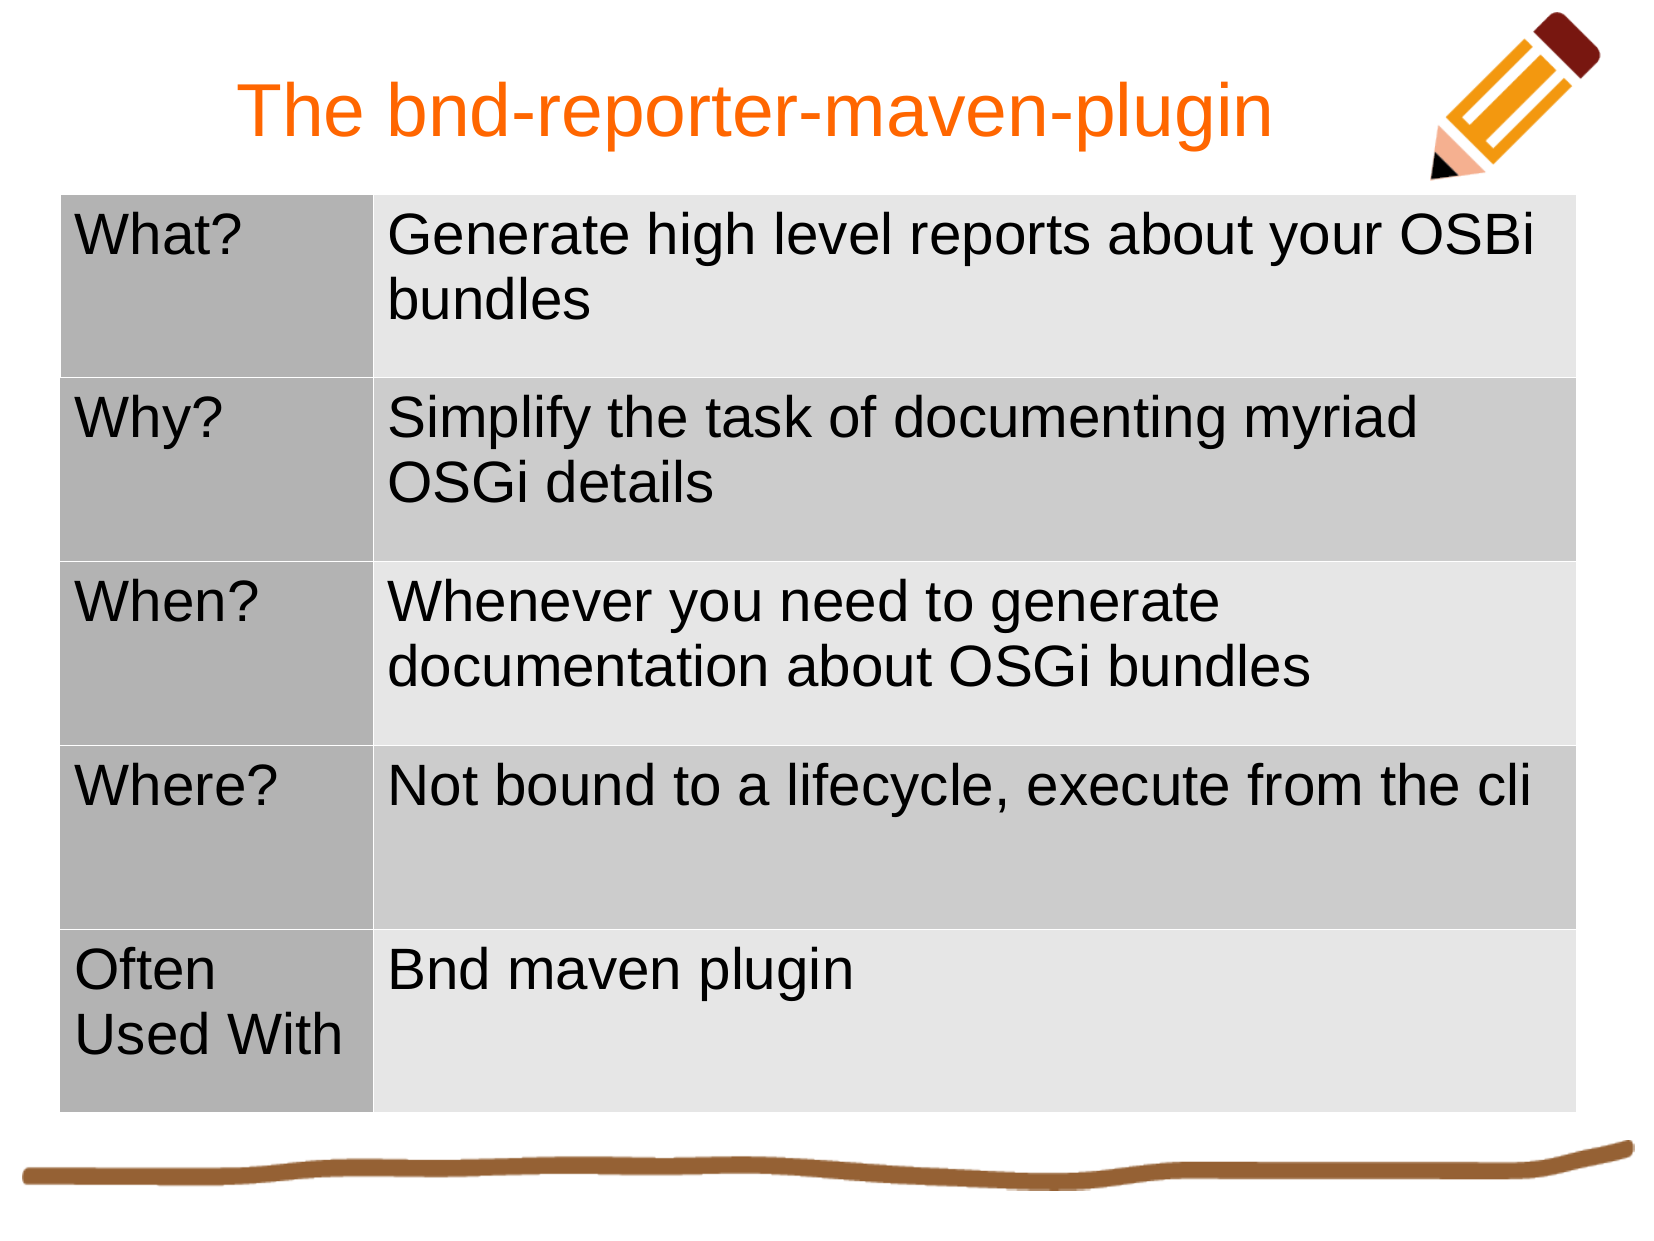

# The bnd-reporter-maven-plugin
| What? | Generate high level reports about your OSBi bundles |
| --- | --- |
| Why? | Simplify the task of documenting myriad OSGi details |
| When? | Whenever you need to generate documentation about OSGi bundles |
| Where? | Not bound to a lifecycle, execute from the cli |
| Often Used With | Bnd maven plugin |